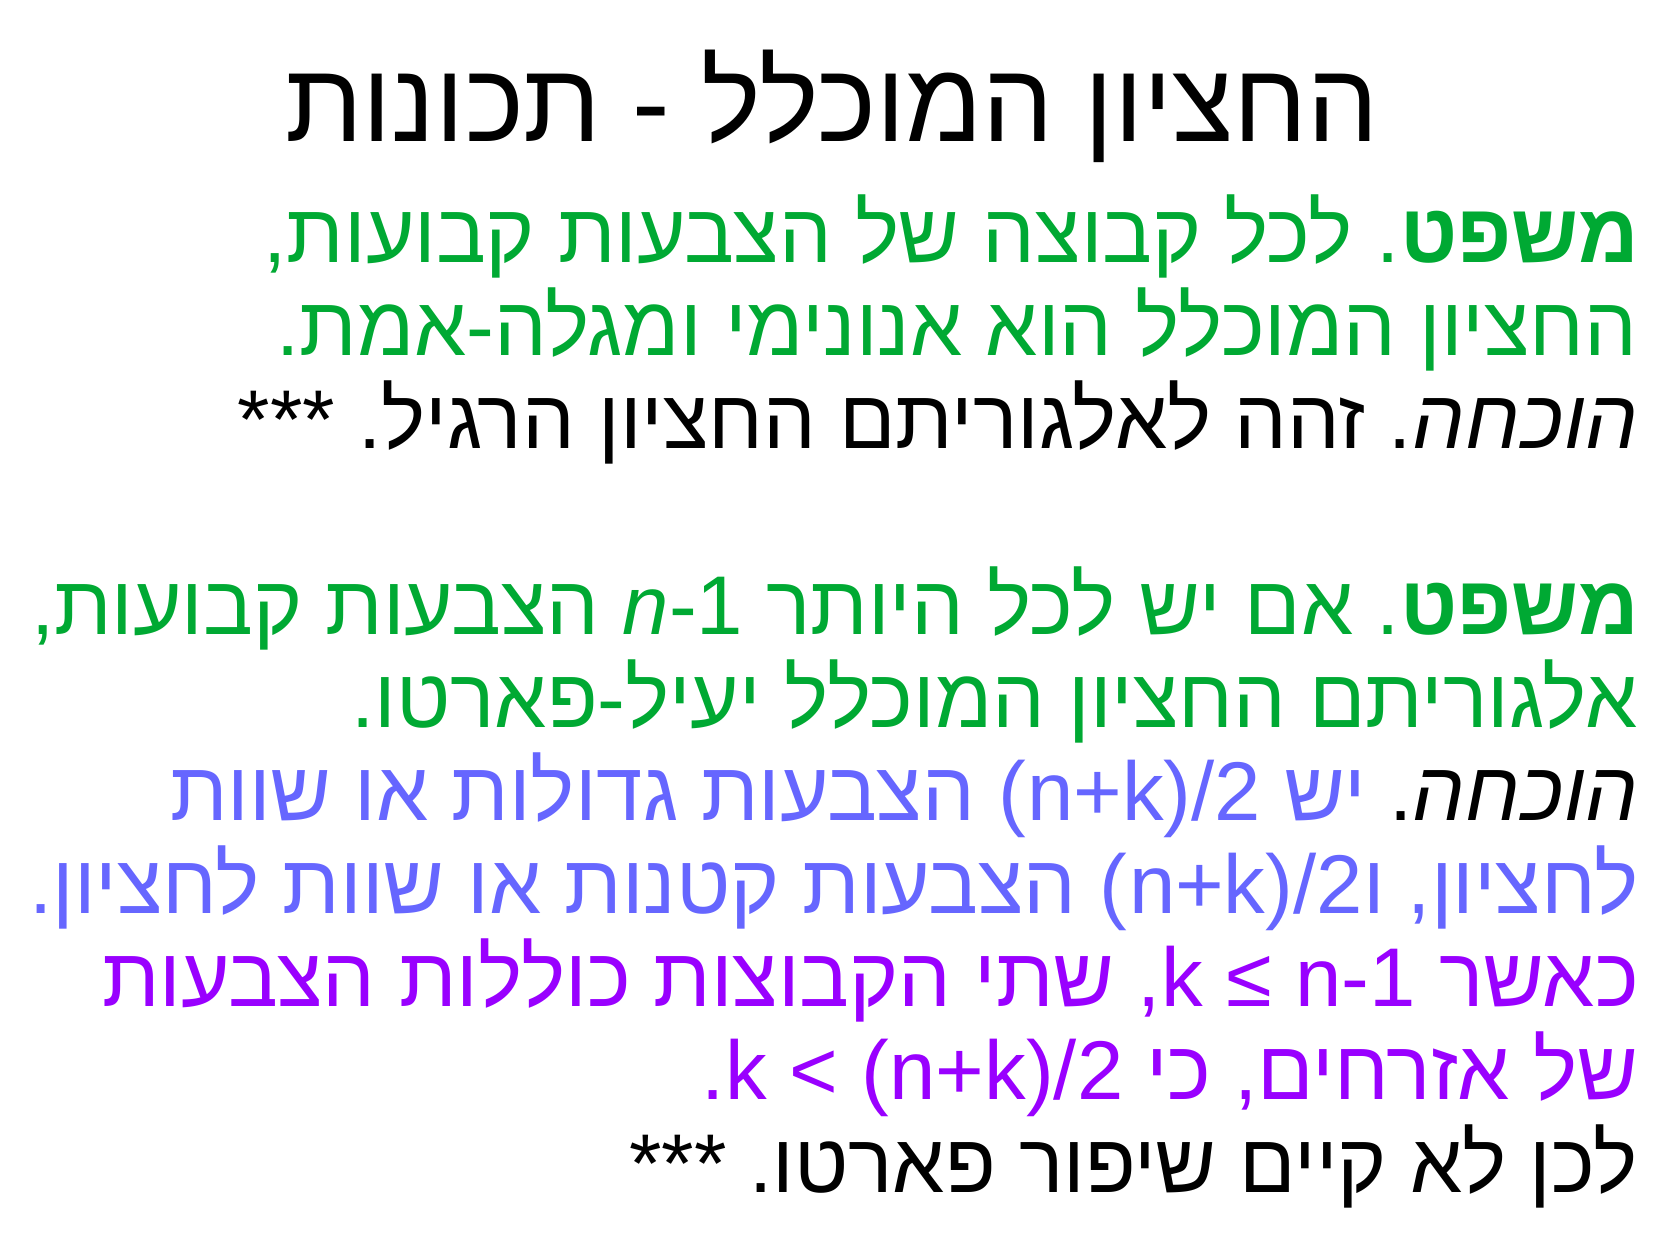

# החציון המוכלל - תכונות
משפט. לכל קבוצה של הצבעות קבועות, החציון המוכלל הוא אנונימי ומגלה-אמת.
הוכחה. זהה לאלגוריתם החציון הרגיל. ***
משפט. אם יש לכל היותר n-1 הצבעות קבועות, אלגוריתם החציון המוכלל יעיל-פארטו.
הוכחה. יש 2/(n+k) הצבעות גדולות או שוות לחציון, ו2/(n+k) הצבעות קטנות או שוות לחציון.
כאשר k ≤ n-1, שתי הקבוצות כוללות הצבעות של אזרחים, כי 2/(n+k) > k.
לכן לא קיים שיפור פארטו. ***